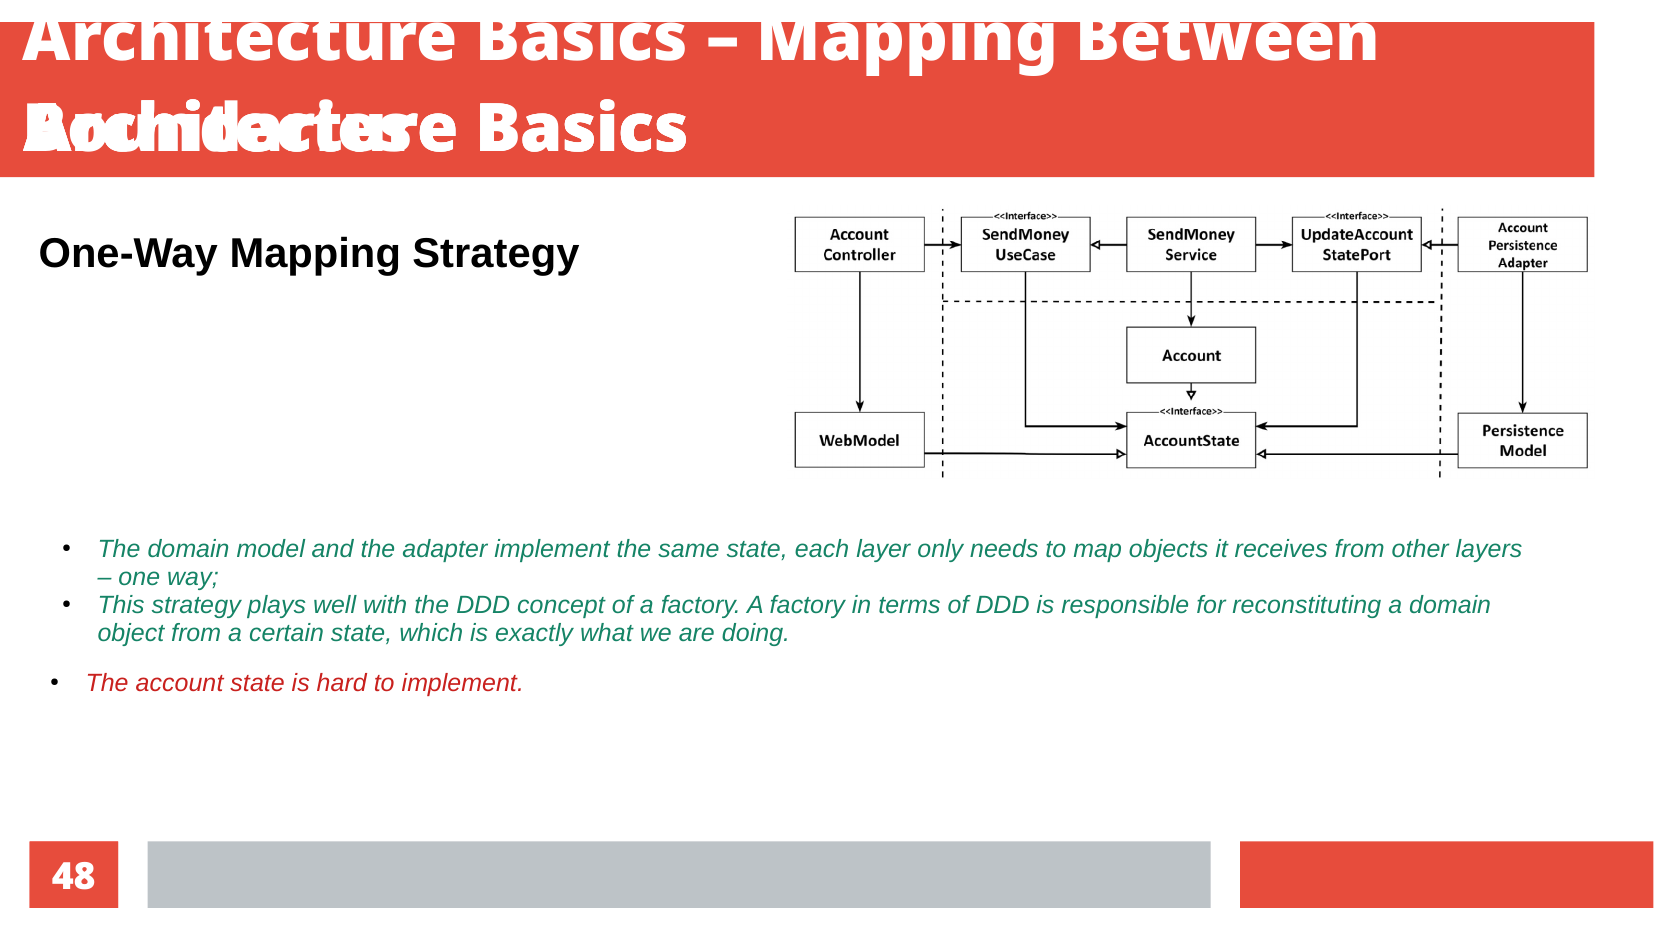

Architecture Basics – Mapping Between Boundaries
Architecture Basics
Architecture Basics
# Architecture Basics
One-Way Mapping Strategy
The domain model and the adapter implement the same state, each layer only needs to map objects it receives from other layers – one way;
This strategy plays well with the DDD concept of a factory. A factory in terms of DDD is responsible for reconstituting a domain object from a certain state, which is exactly what we are doing.
The account state is hard to implement.
48